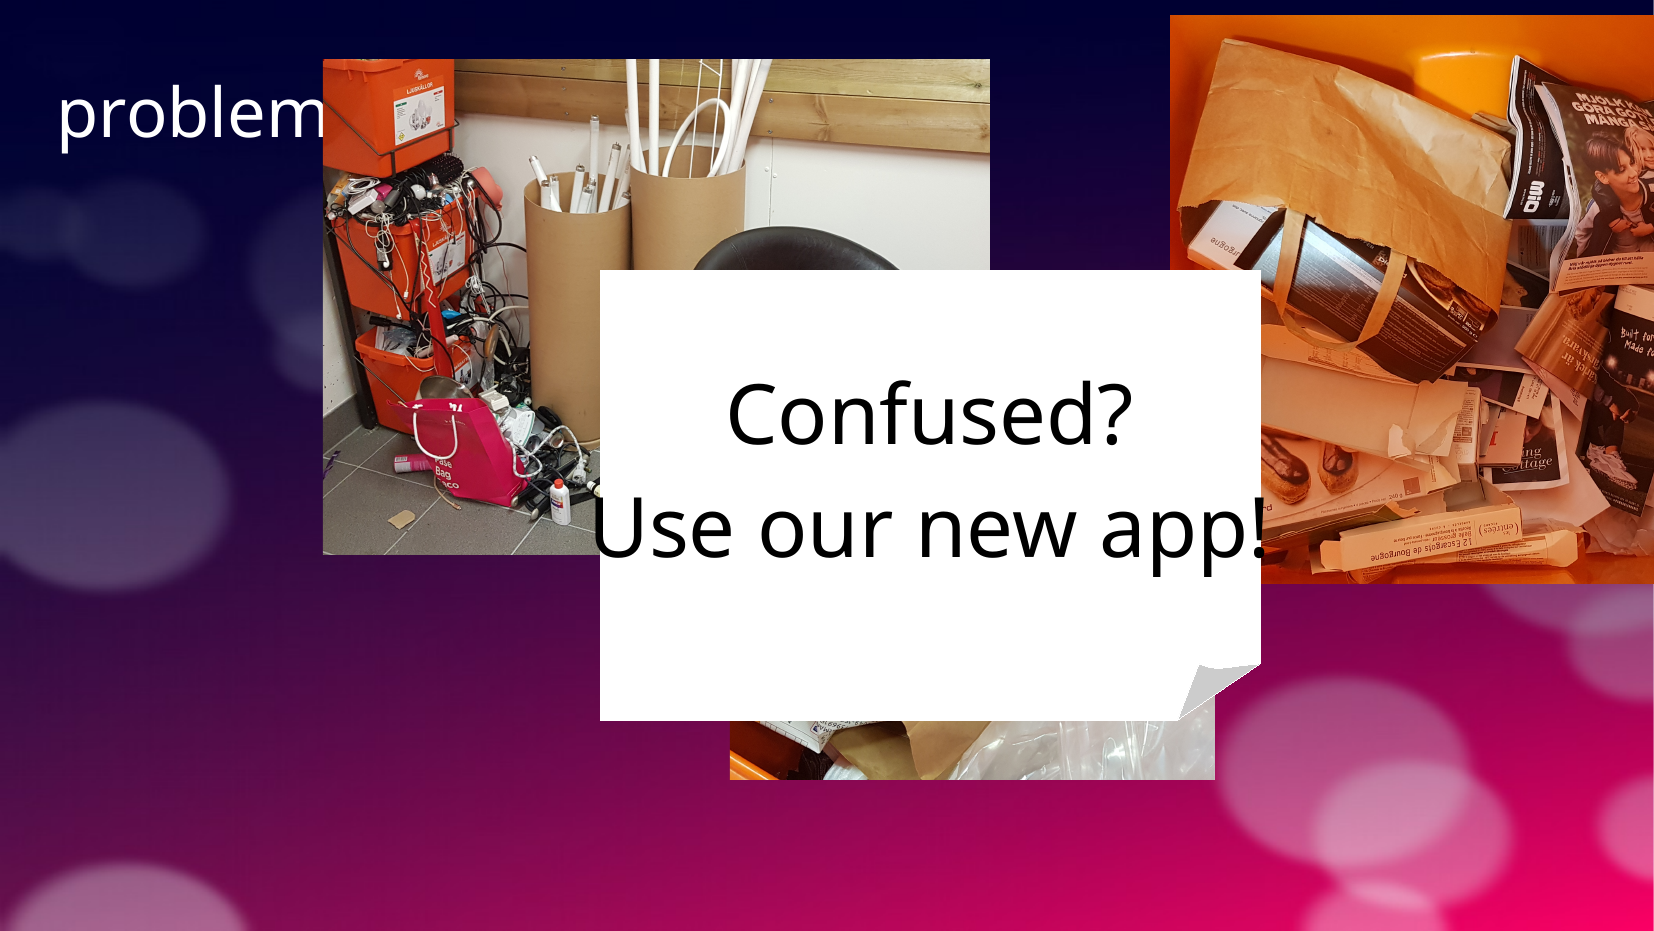

# problem
Confused?
Use our new app!